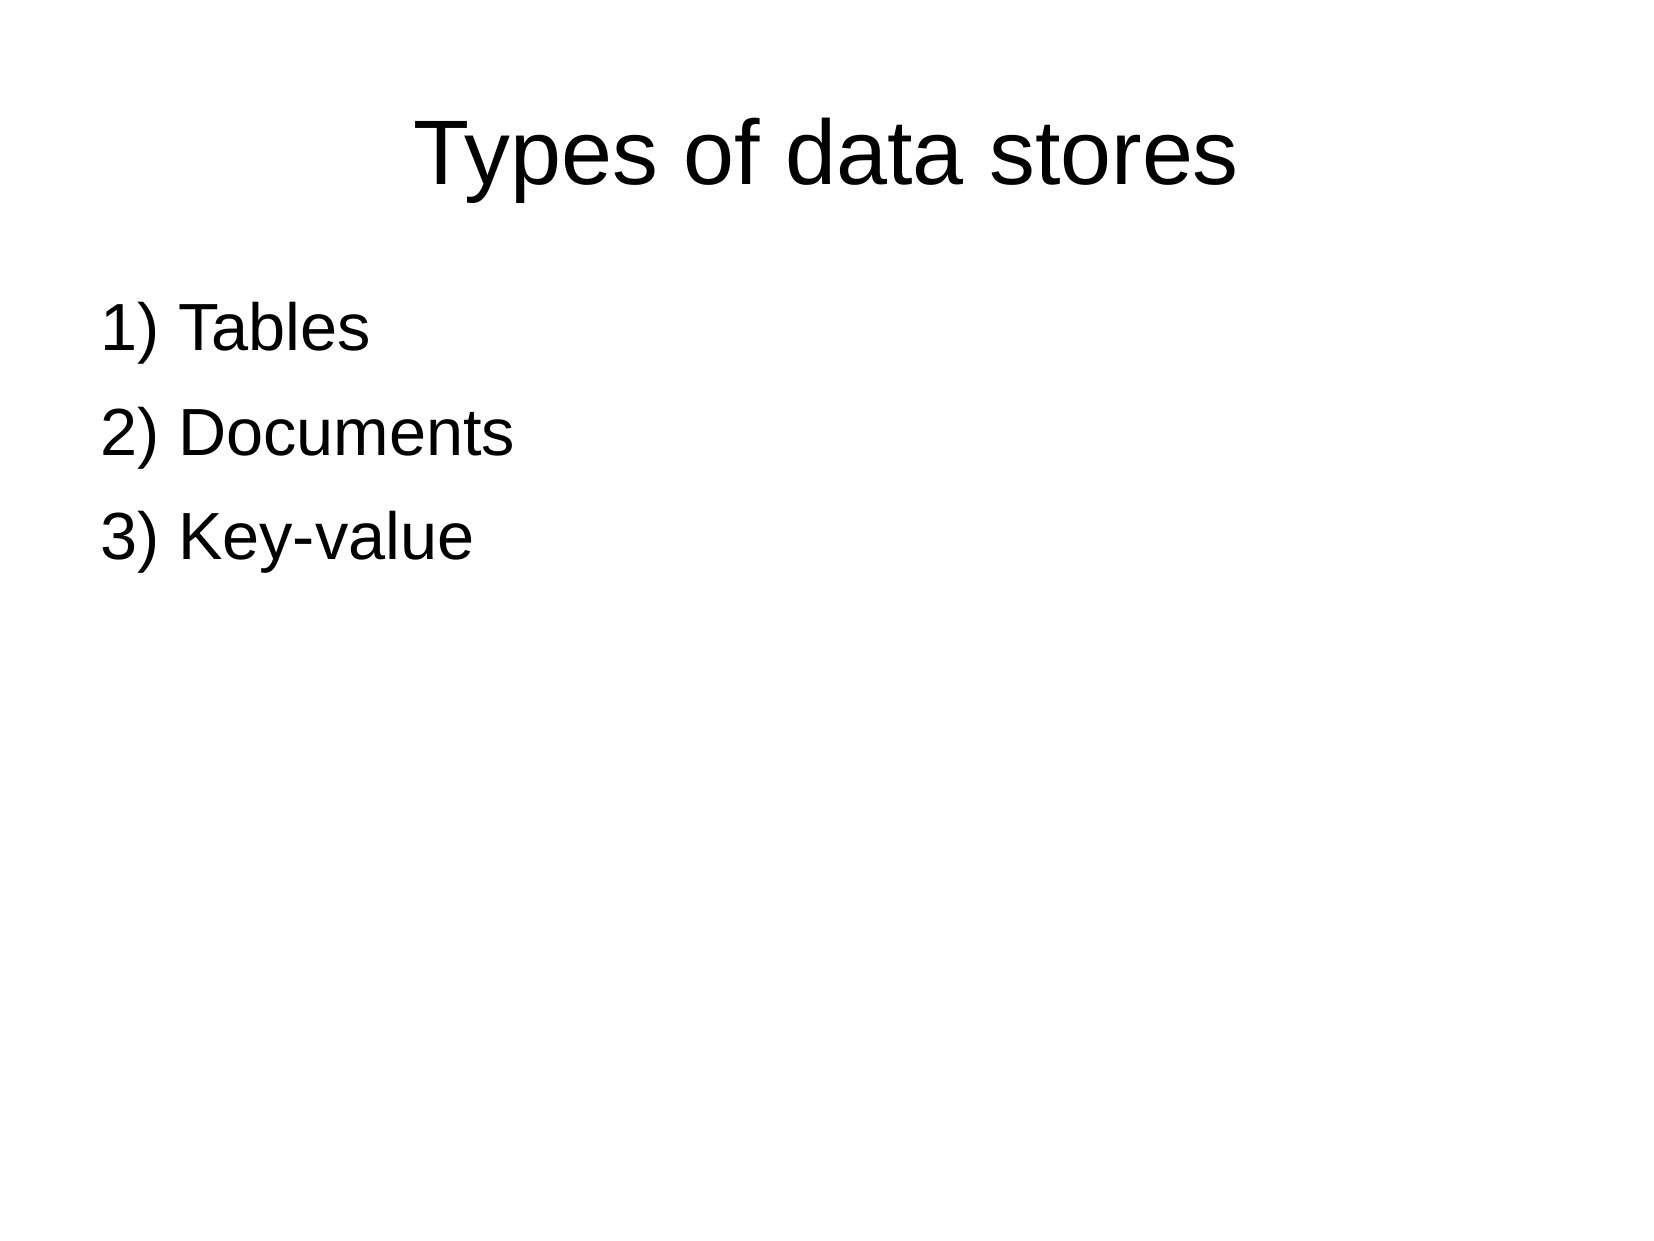

# Types of data stores
 Tables
 Documents
 Key-value